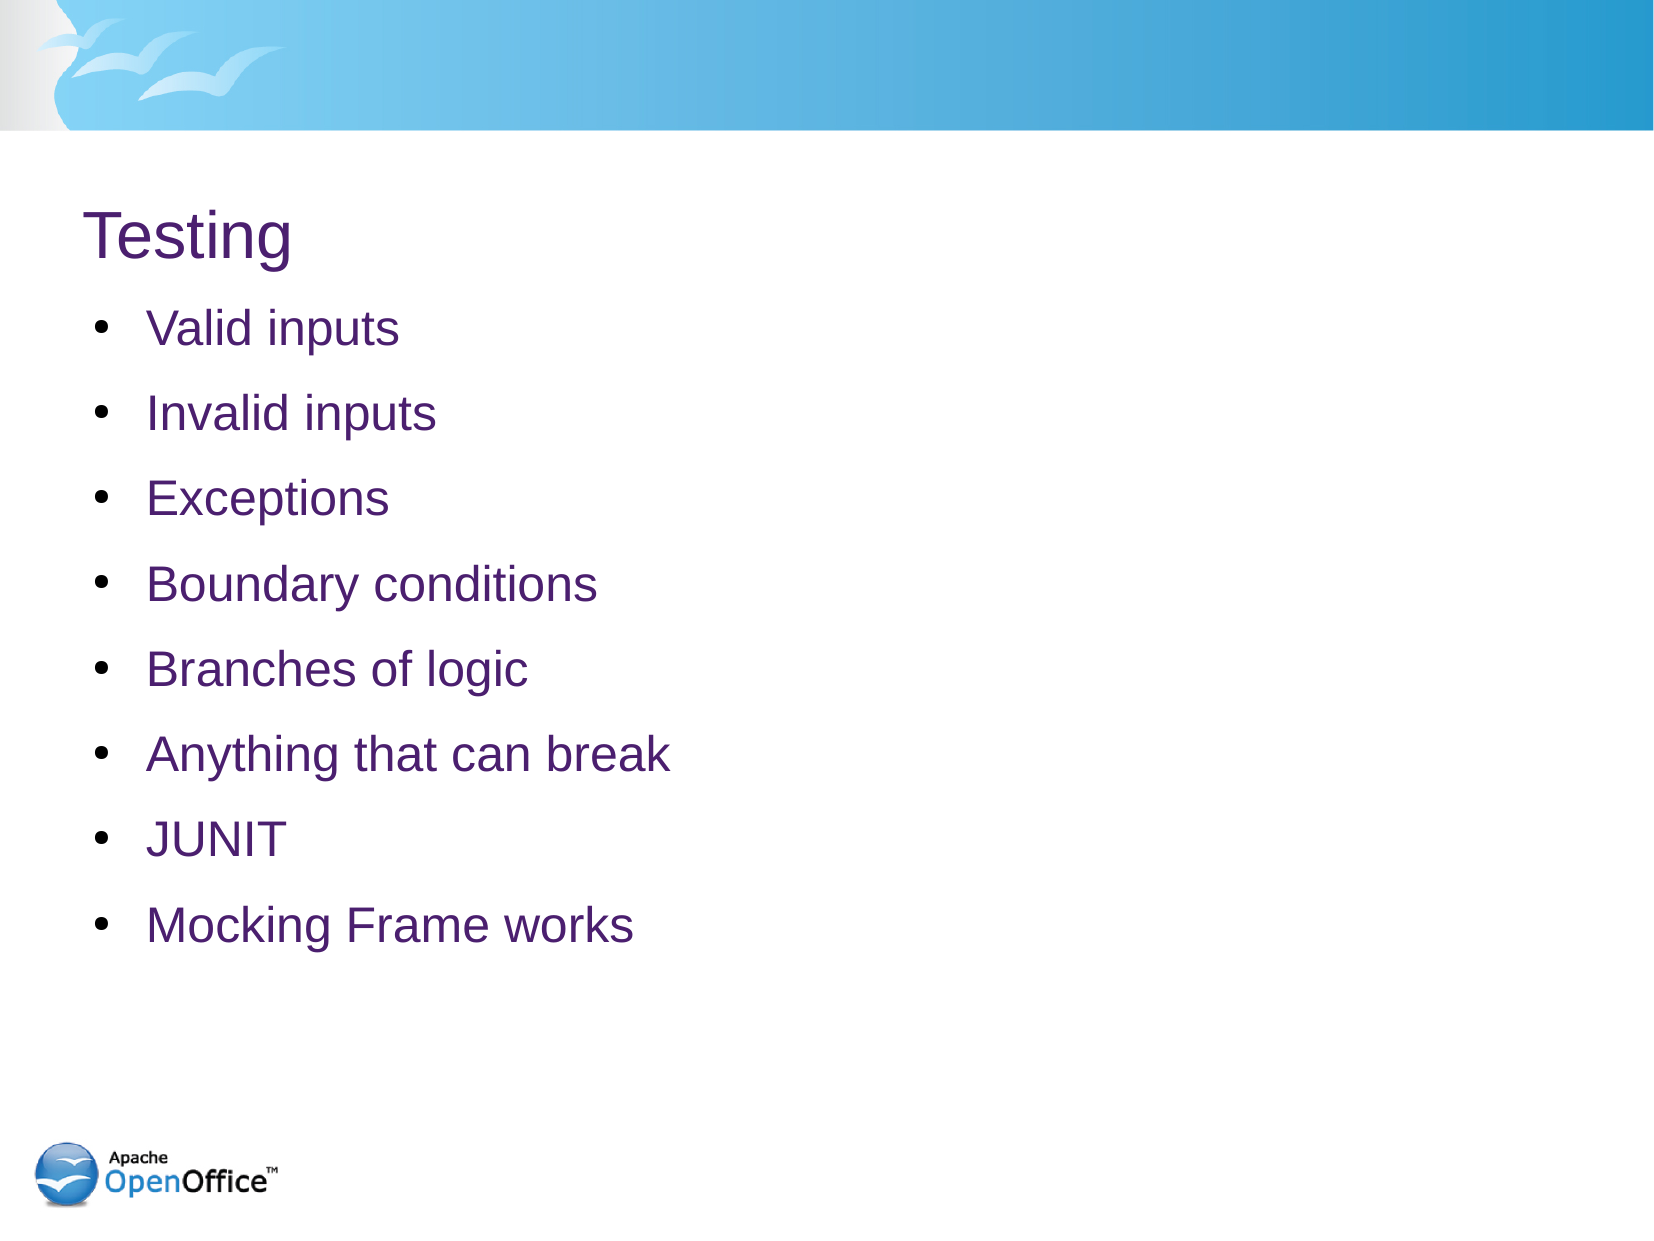

# Testing
Valid inputs
Invalid inputs
Exceptions
Boundary conditions
Branches of logic
Anything that can break
JUNIT
Mocking Frame works